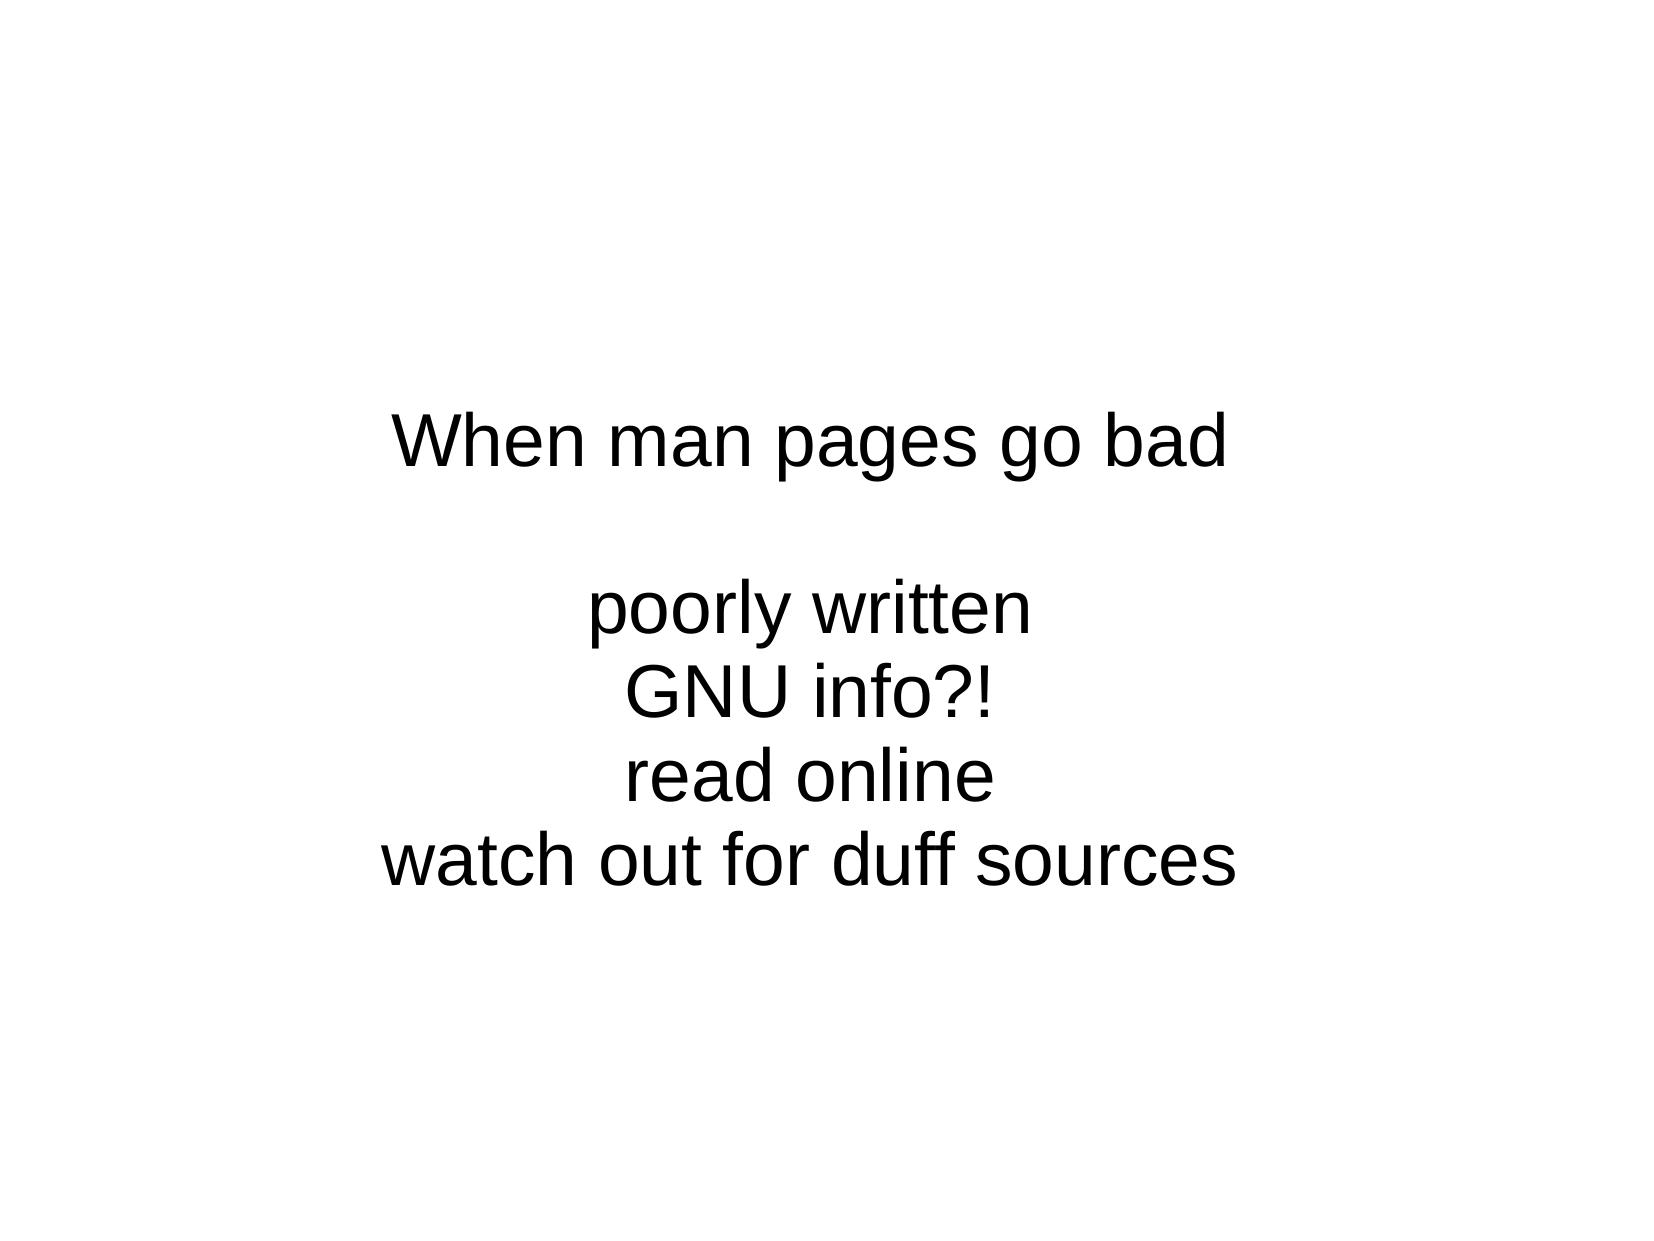

When man pages go bad
poorly written
GNU info?!
read online
watch out for duff sources